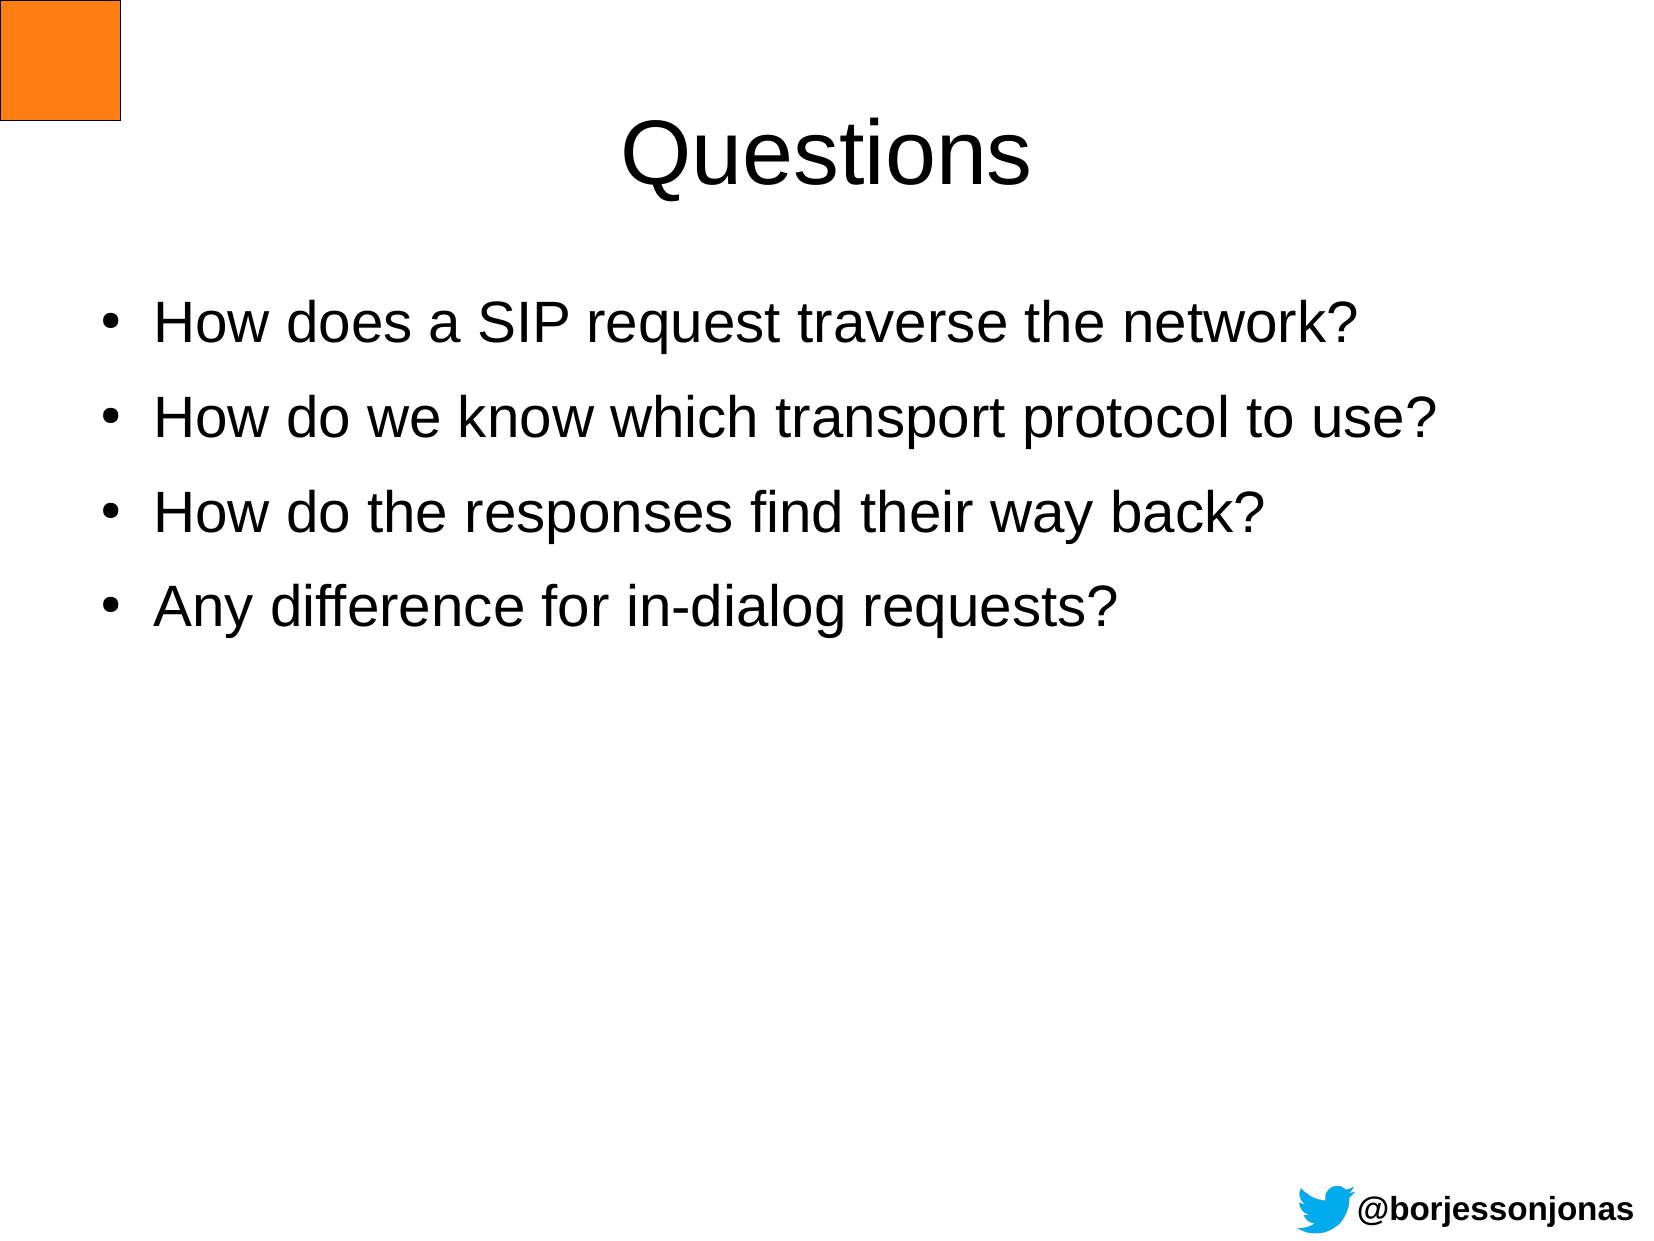

# Questions
How does a SIP request traverse the network?
How do we know which transport protocol to use?
How do the responses find their way back?
Any difference for in-dialog requests?